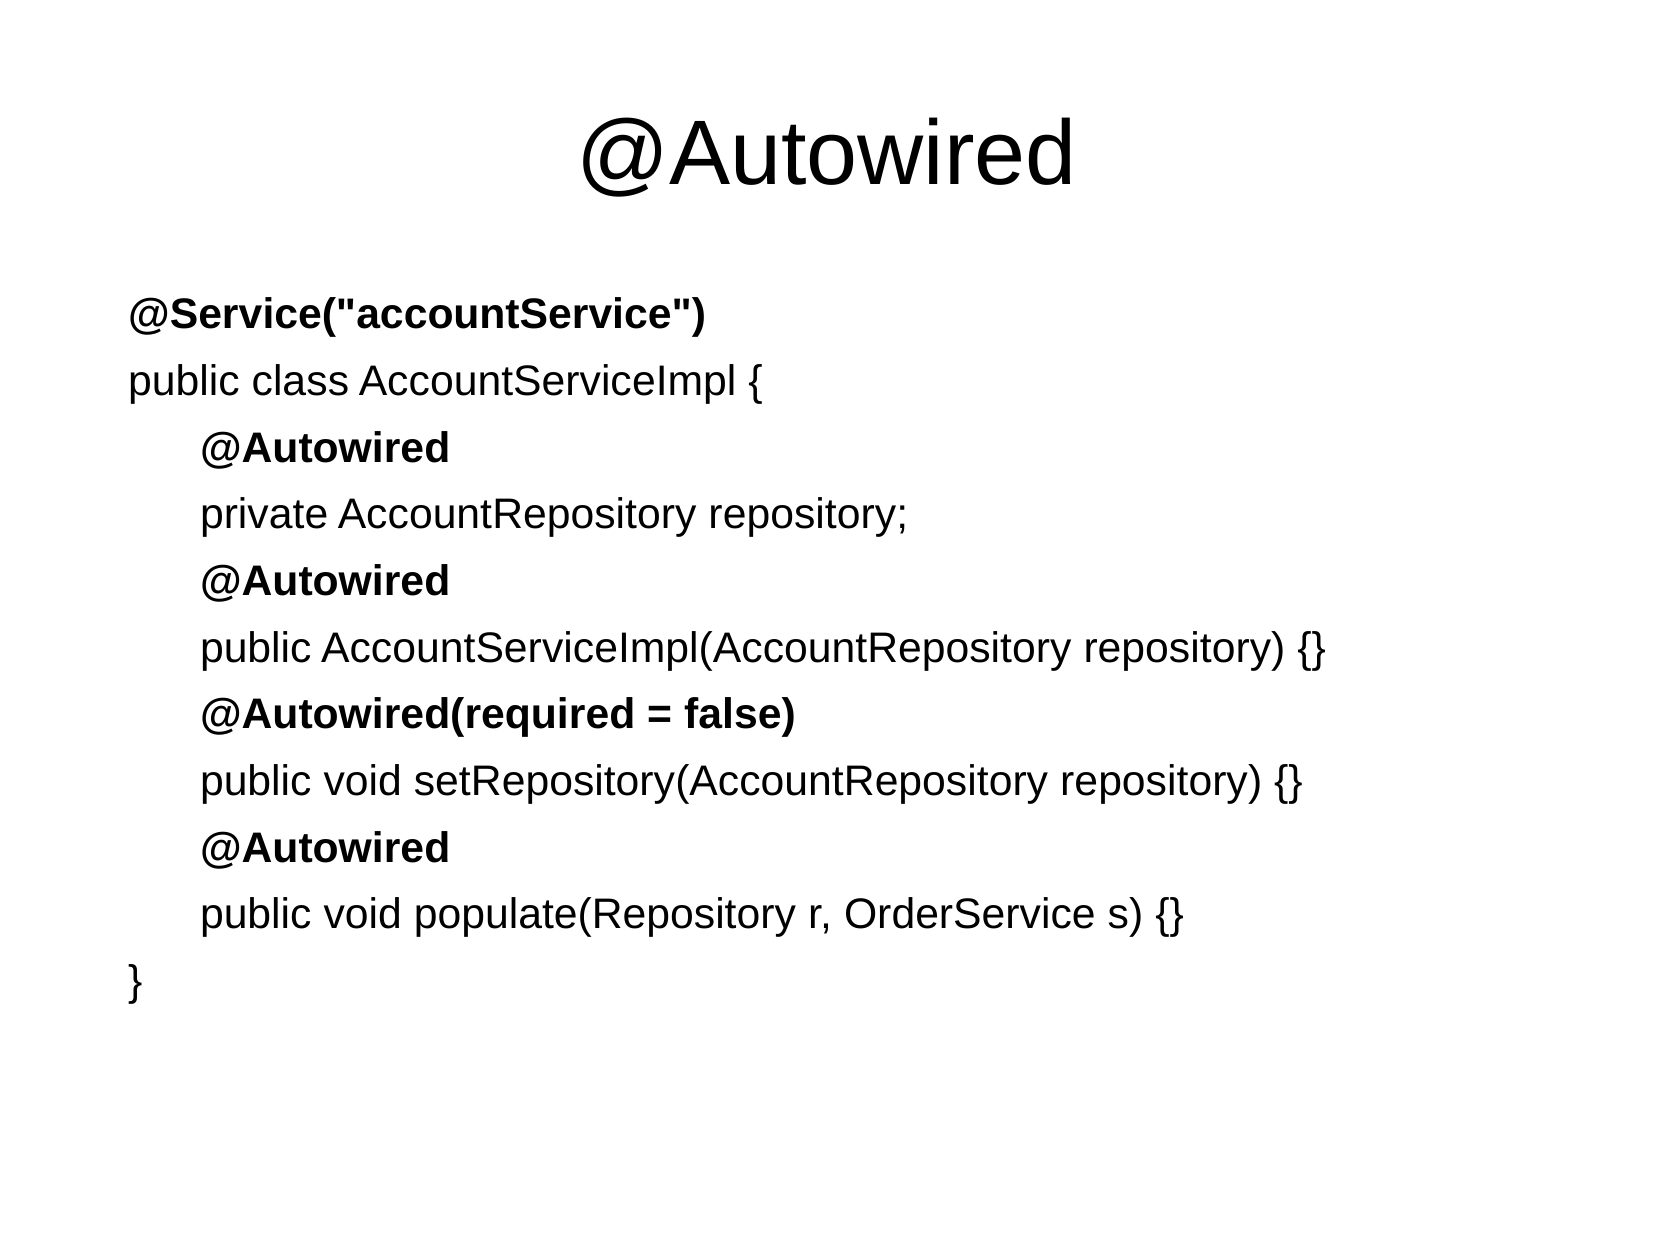

# @Autowired
@Service("accountService")
public class AccountServiceImpl {
 @Autowired
 private AccountRepository repository;
 @Autowired
 public AccountServiceImpl(AccountRepository repository) {}
 @Autowired(required = false)
 public void setRepository(AccountRepository repository) {}
 @Autowired
 public void populate(Repository r, OrderService s) {}
}